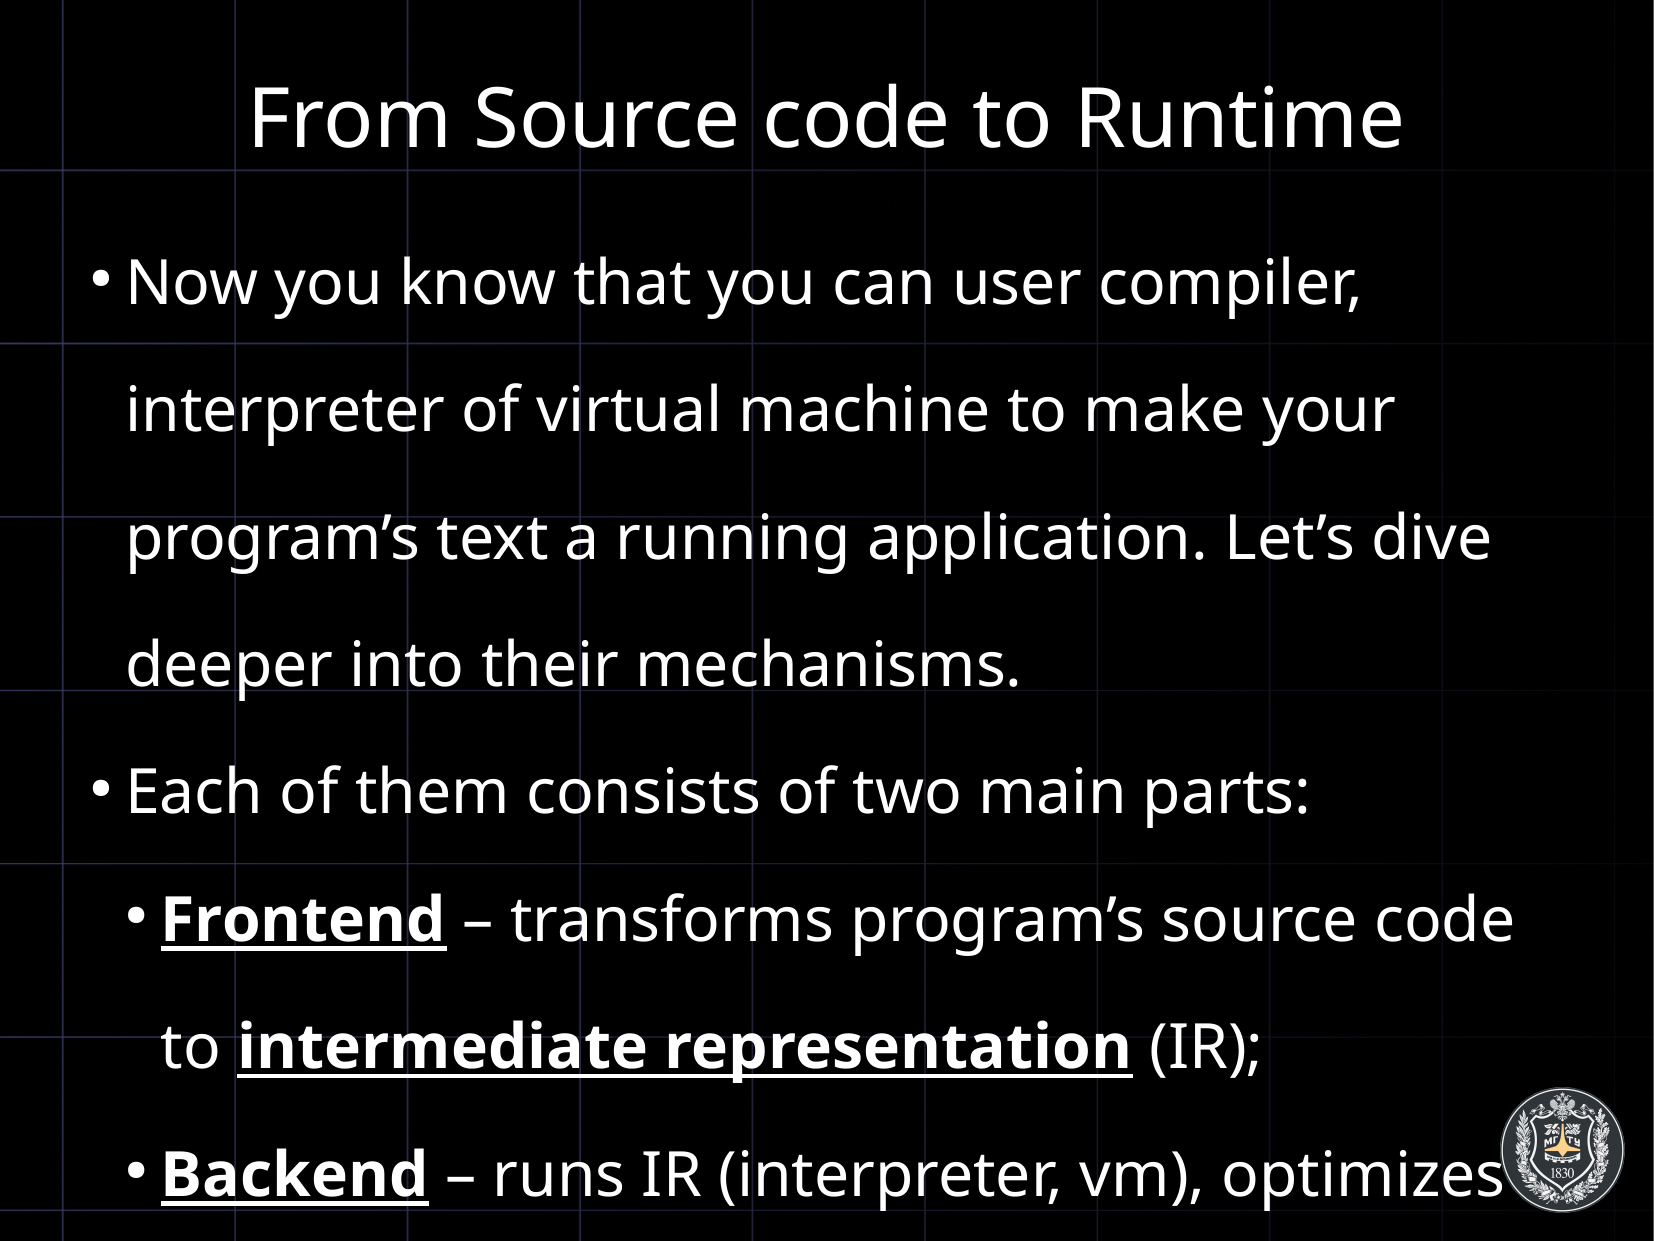

# From Source code to Runtime
Now you know that you can user compiler, interpreter of virtual machine to make your program’s text a running application. Let’s dive deeper into their mechanisms.
Each of them consists of two main parts:
Frontend – transforms program’s source code to intermediate representation (IR);
Backend – runs IR (interpreter, vm), optimizes and transforms IR to machine code (compiler, vm).